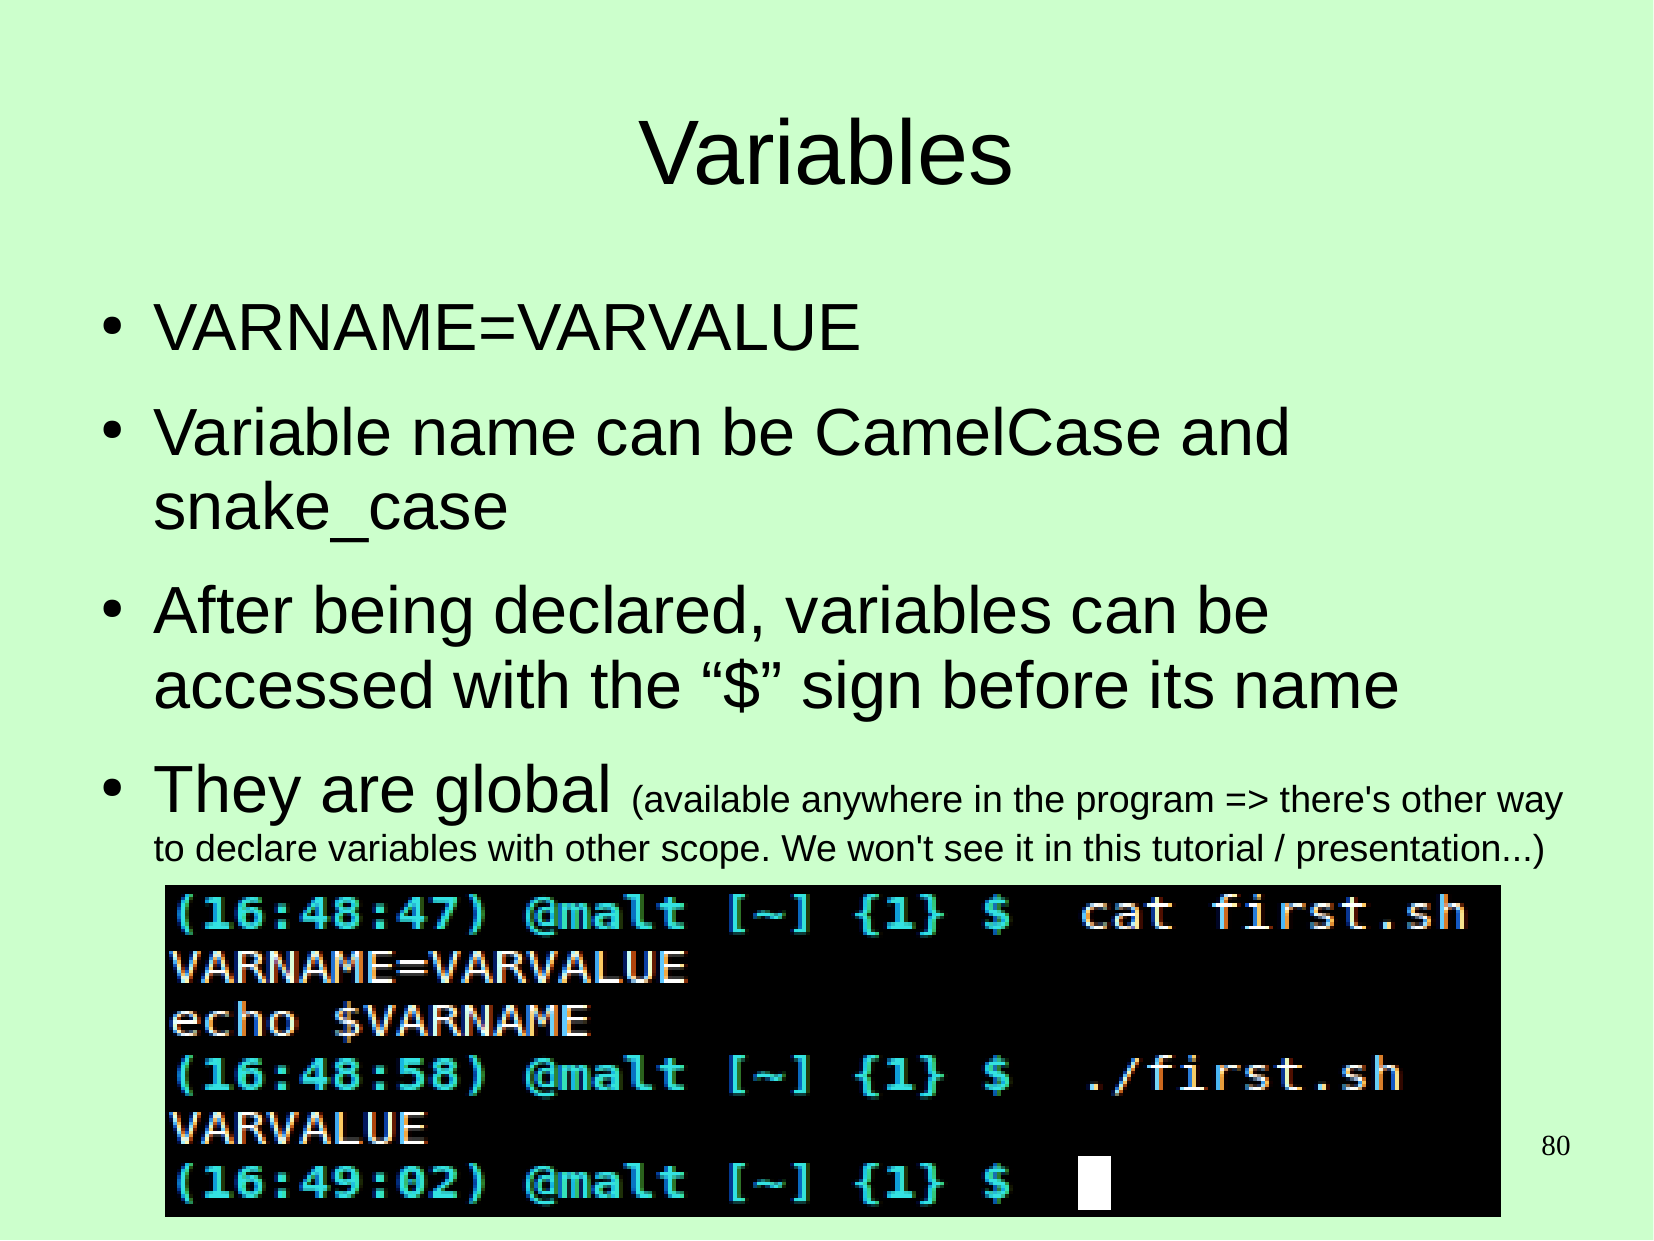

# Variables
VARNAME=VARVALUE
Variable name can be CamelCase and snake_case
After being declared, variables can be accessed with the “$” sign before its name
They are global (available anywhere in the program => there's other way to declare variables with other scope. We won't see it in this tutorial / presentation...)
80